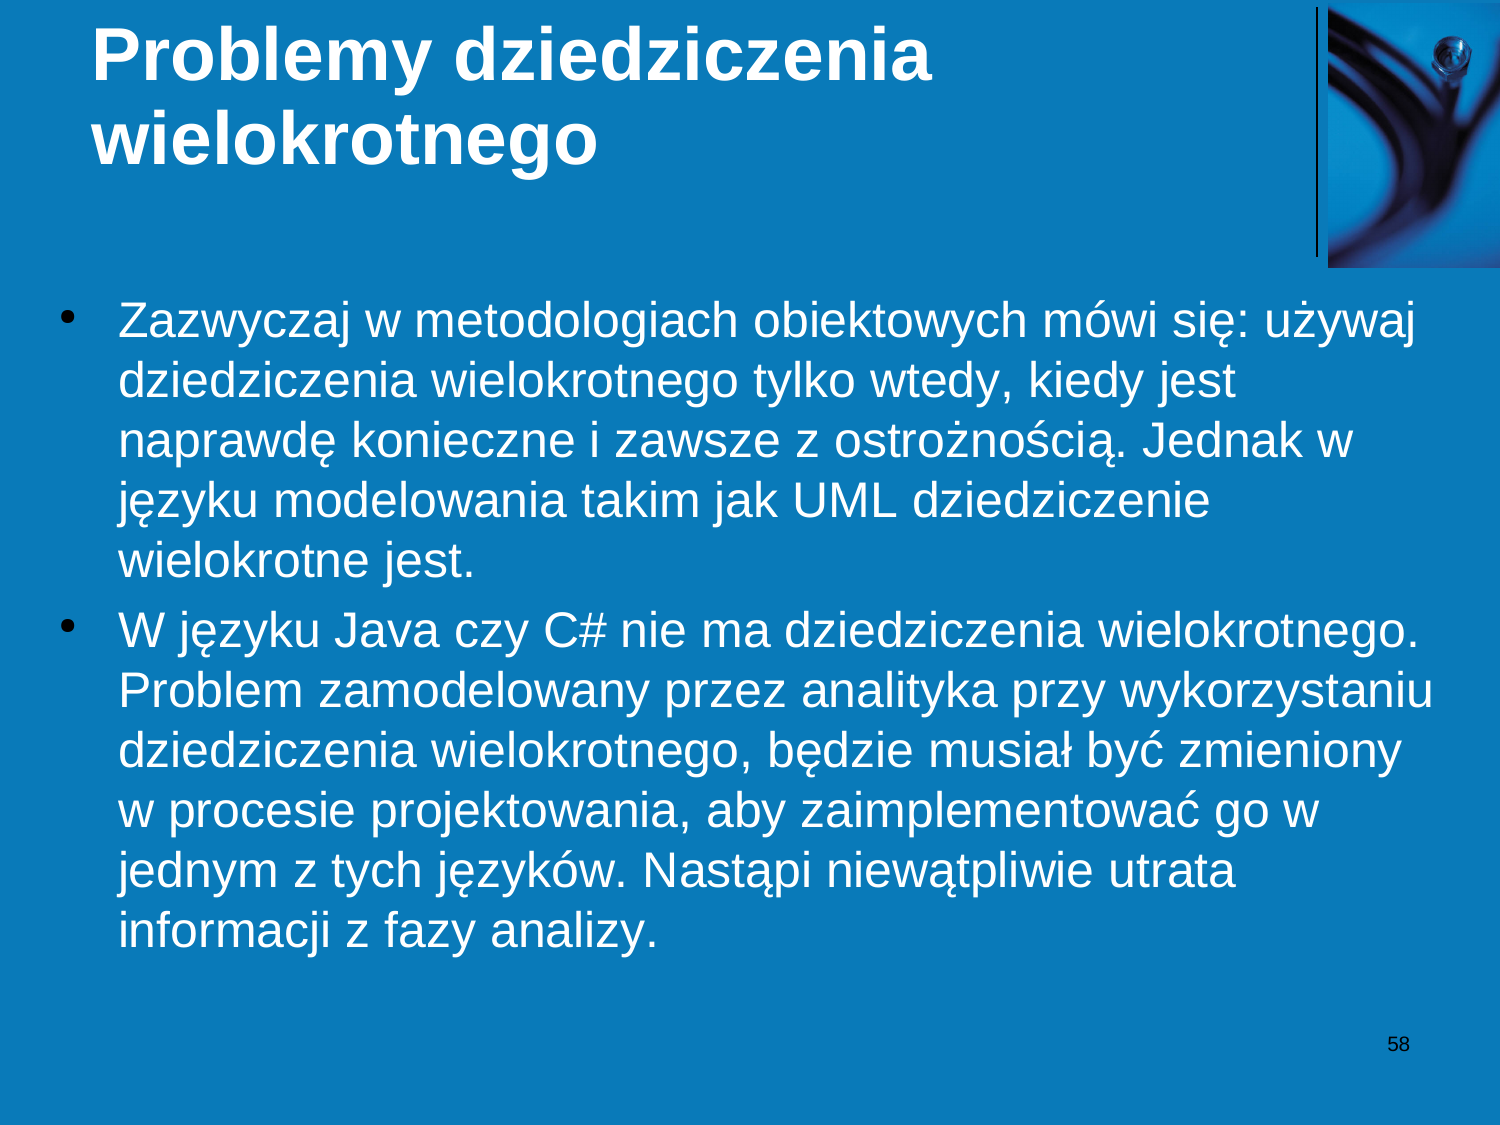

# Problemy dziedziczenia wielokrotnego
Zazwyczaj w metodologiach obiektowych mówi się: używaj dziedziczenia wielokrotnego tylko wtedy, kiedy jest naprawdę konieczne i zawsze z ostrożnością. Jednak w języku modelowania takim jak UML dziedziczenie wielokrotne jest.
W języku Java czy C# nie ma dziedziczenia wielokrotnego. Problem zamodelowany przez analityka przy wykorzystaniu dziedziczenia wielokrotnego, będzie musiał być zmieniony w procesie projektowania, aby zaimplementować go w jednym z tych języków. Nastąpi niewątpliwie utrata informacji z fazy analizy.
58